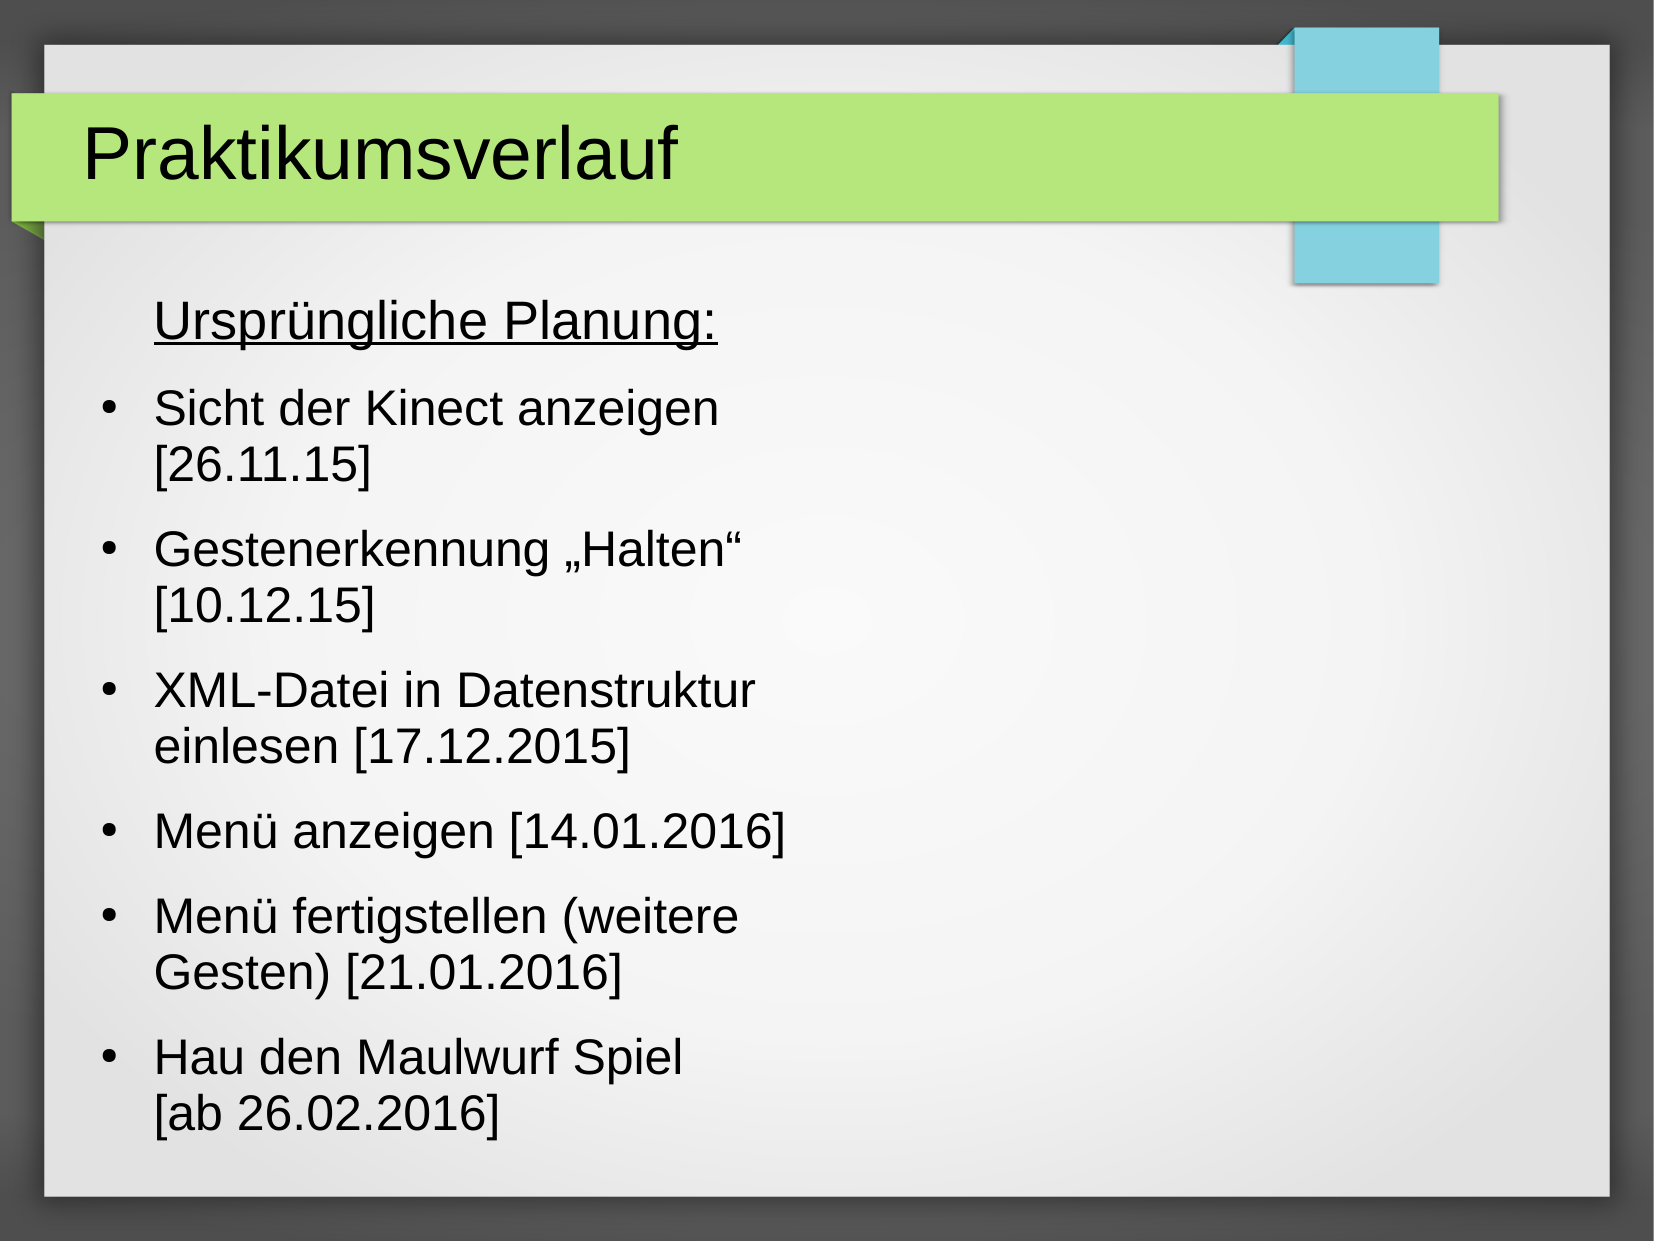

# Praktikumsverlauf
Ursprüngliche Planung:
Sicht der Kinect anzeigen [26.11.15]
Gestenerkennung „Halten“ [10.12.15]
XML-Datei in Datenstruktur einlesen [17.12.2015]
Menü anzeigen [14.01.2016]
Menü fertigstellen (weitere Gesten) [21.01.2016]
Hau den Maulwurf Spiel [ab 26.02.2016]